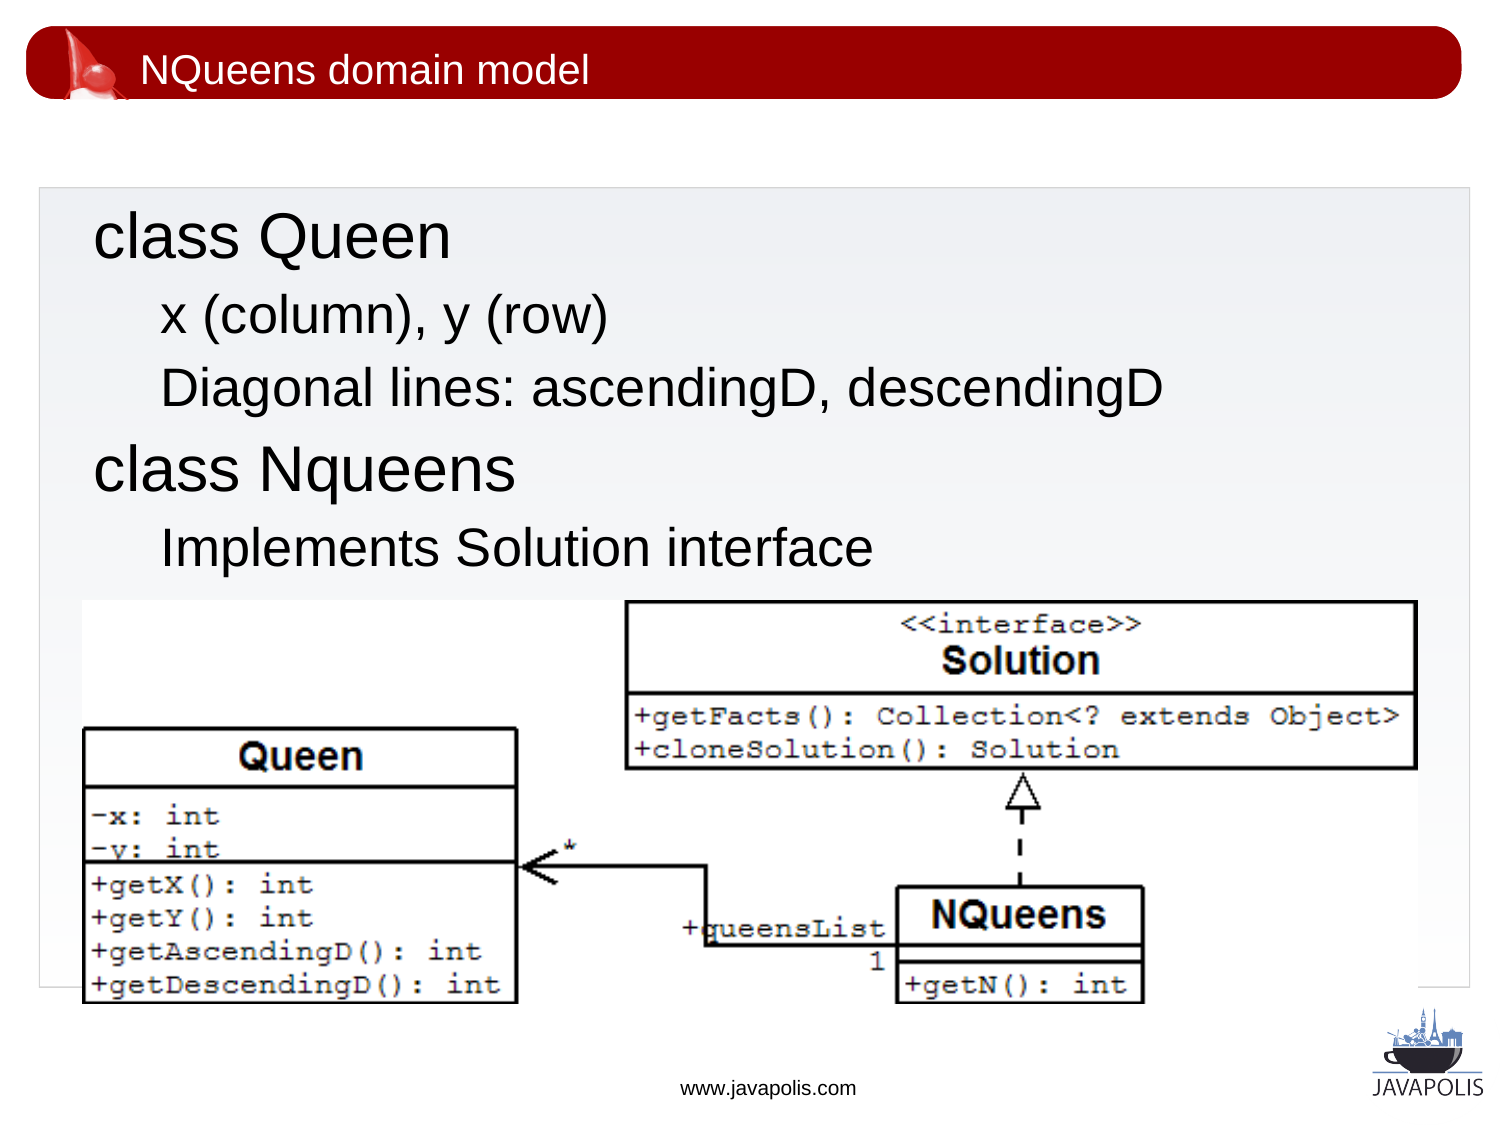

# NQueens domain model
class Queen
x (column), y (row)
Diagonal lines: ascendingD, descendingD
class Nqueens
Implements Solution interface